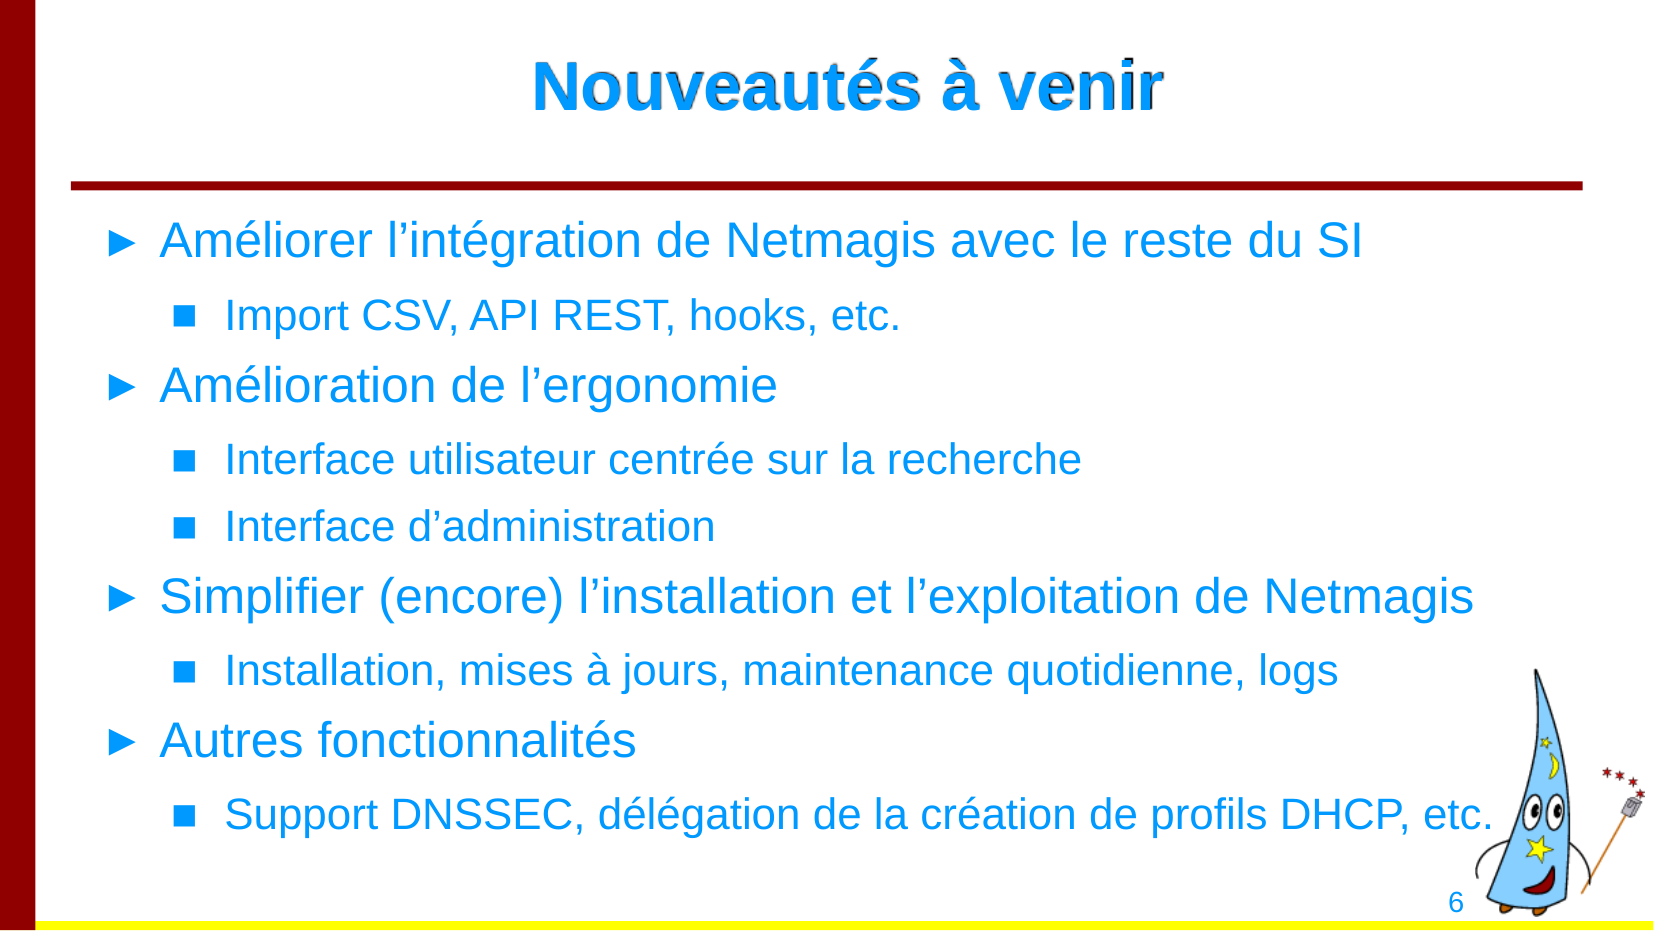

# Nouveautés à venir
Améliorer l’intégration de Netmagis avec le reste du SI
Import CSV, API REST, hooks, etc.
Amélioration de l’ergonomie
Interface utilisateur centrée sur la recherche
Interface d’administration
Simplifier (encore) l’installation et l’exploitation de Netmagis
Installation, mises à jours, maintenance quotidienne, logs
Autres fonctionnalités
Support DNSSEC, délégation de la création de profils DHCP, etc.
6